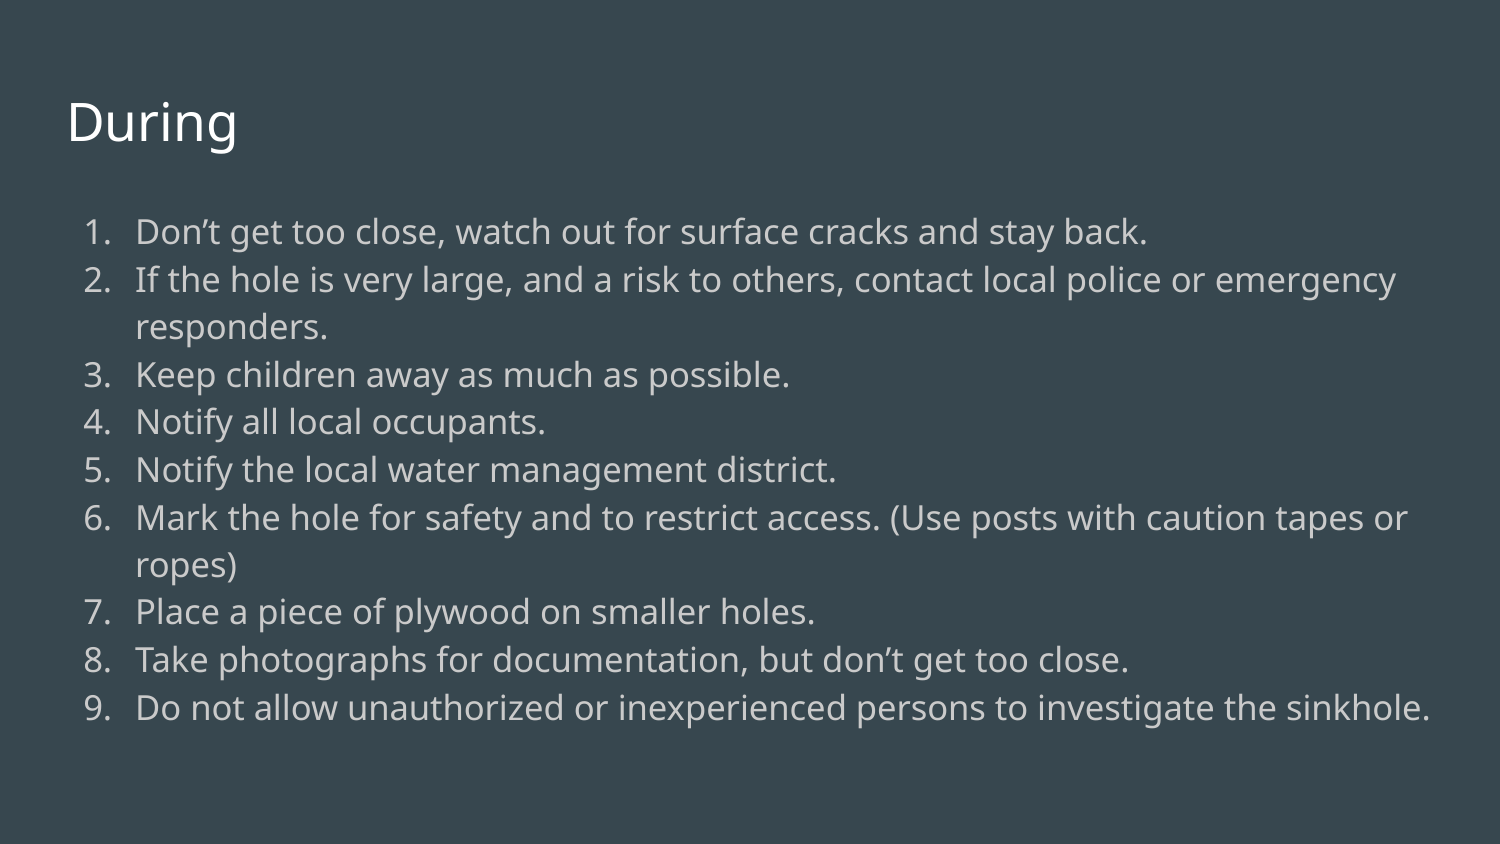

# During
Don’t get too close, watch out for surface cracks and stay back.
If the hole is very large, and a risk to others, contact local police or emergency responders.
Keep children away as much as possible.
Notify all local occupants.
Notify the local water management district.
Mark the hole for safety and to restrict access. (Use posts with caution tapes or ropes)
Place a piece of plywood on smaller holes.
Take photographs for documentation, but don’t get too close.
Do not allow unauthorized or inexperienced persons to investigate the sinkhole.